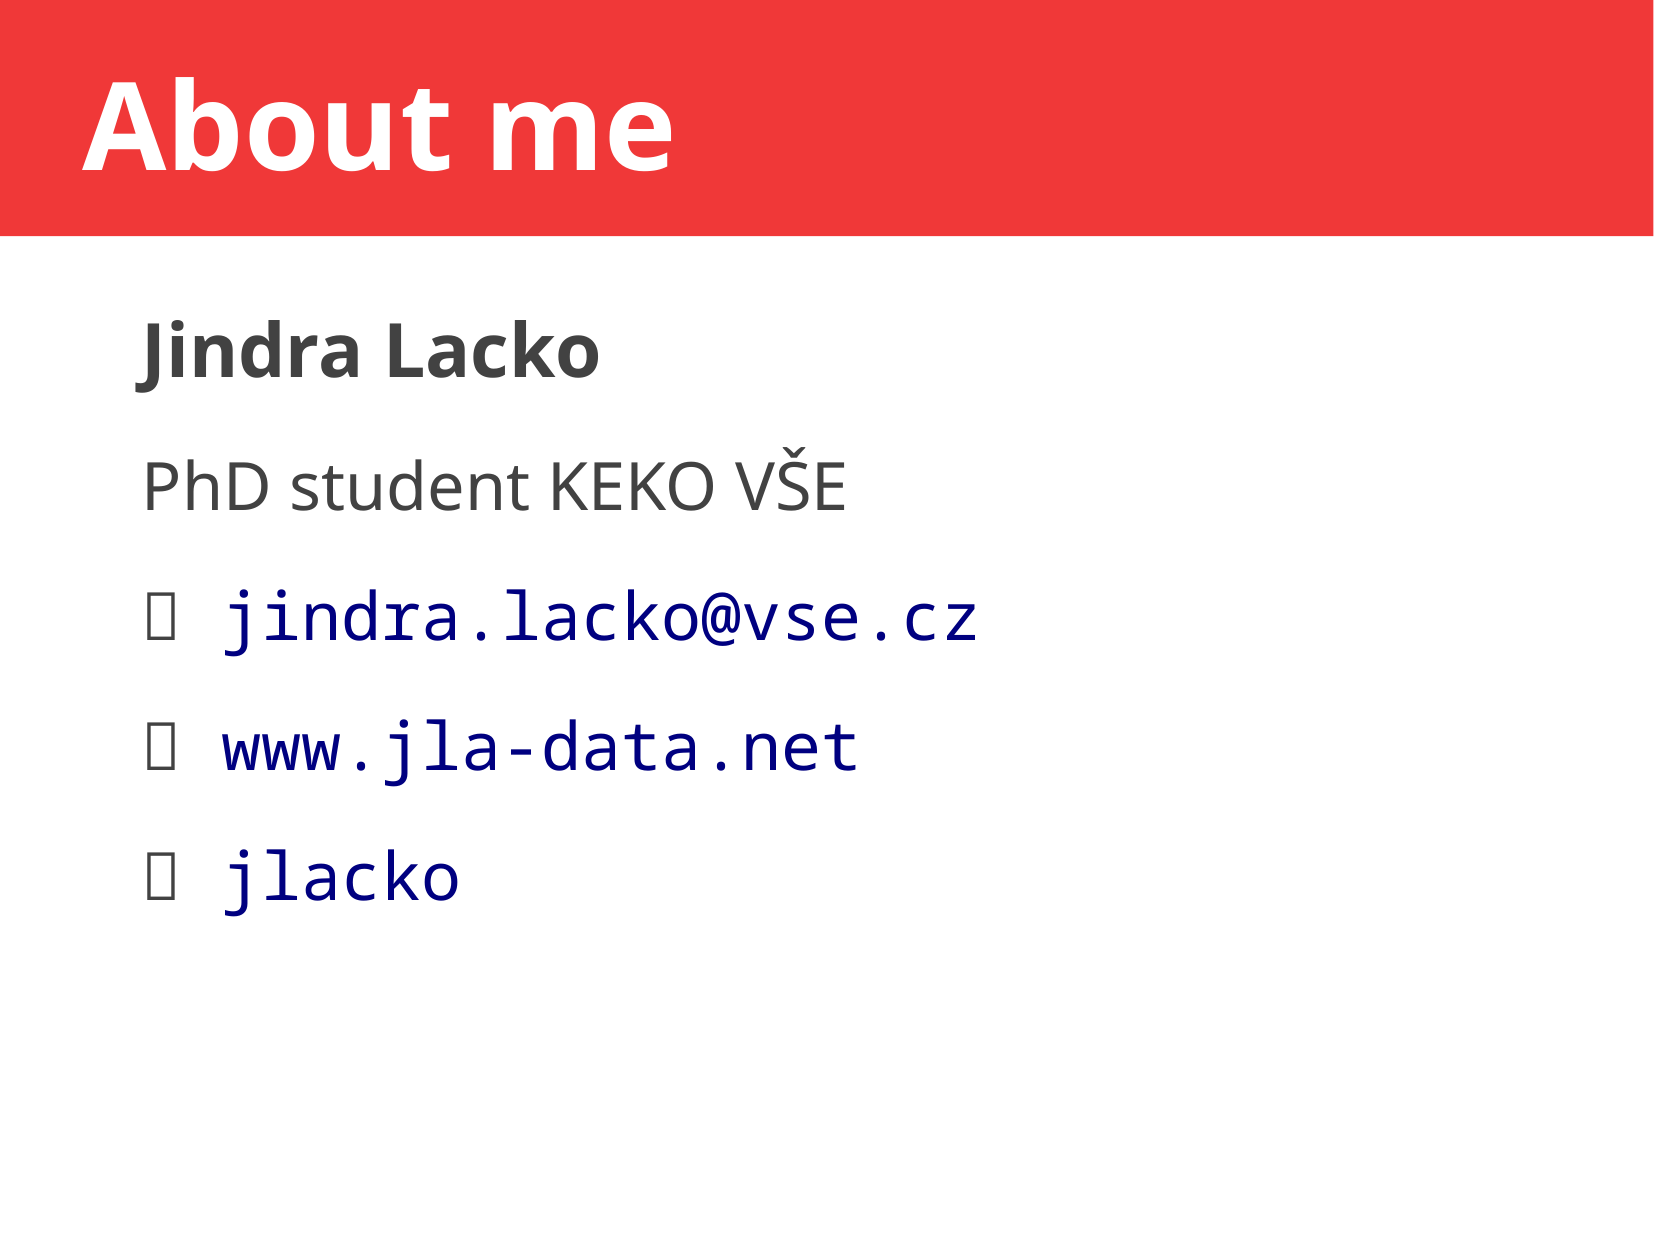

# About me
Jindra Lacko
PhD student KEKO VŠE
 jindra.lacko@vse.cz
 www.jla-data.net
 jlacko